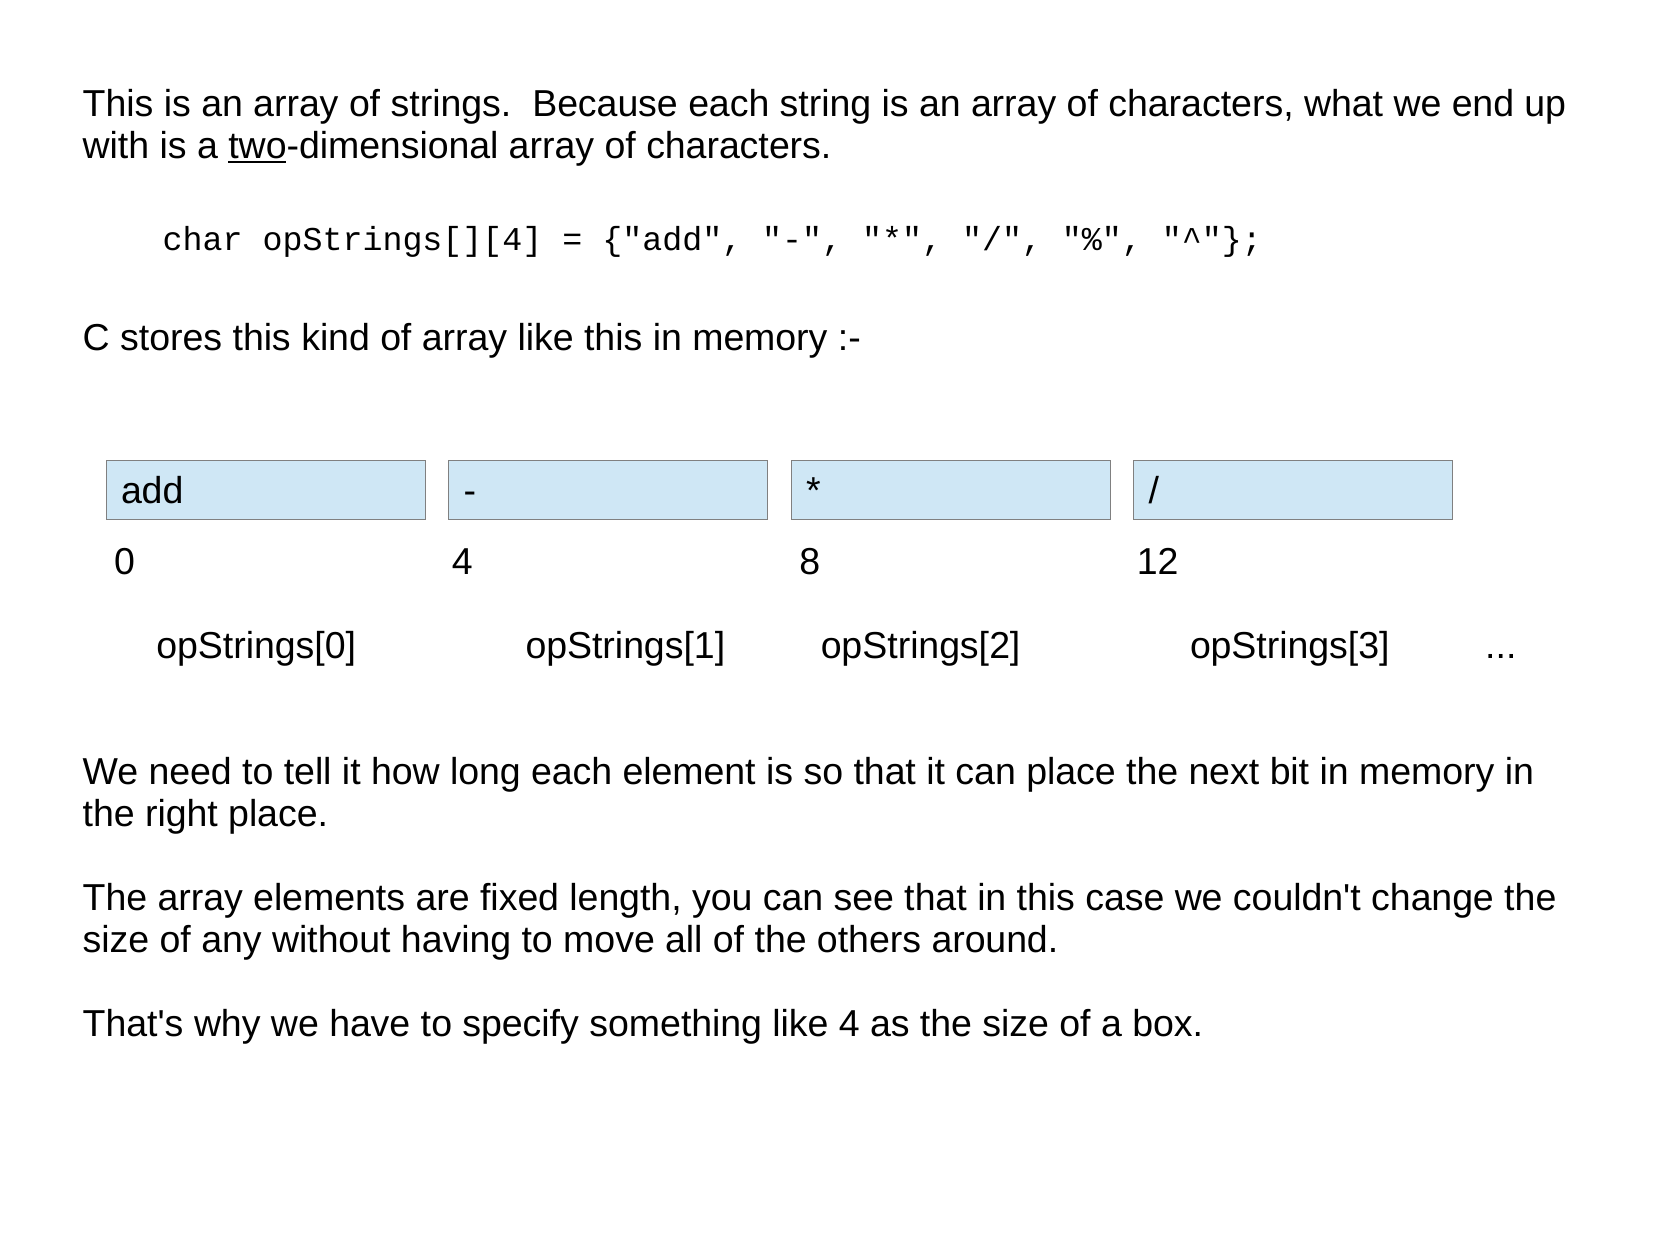

# This is an array of strings. Because each string is an array of characters, what we end up with is a two-dimensional array of characters.
 char opStrings[][4] = {"add", "-", "*", "/", "%", "^"};
C stores this kind of array like this in memory :-
 0					4				 8					 12
	opStrings[0]			opStrings[1]		opStrings[2]			opStrings[3]		...
We need to tell it how long each element is so that it can place the next bit in memory in the right place.
The array elements are fixed length, you can see that in this case we couldn't change the size of any without having to move all of the others around.
That's why we have to specify something like 4 as the size of a box.
add
-
*
/